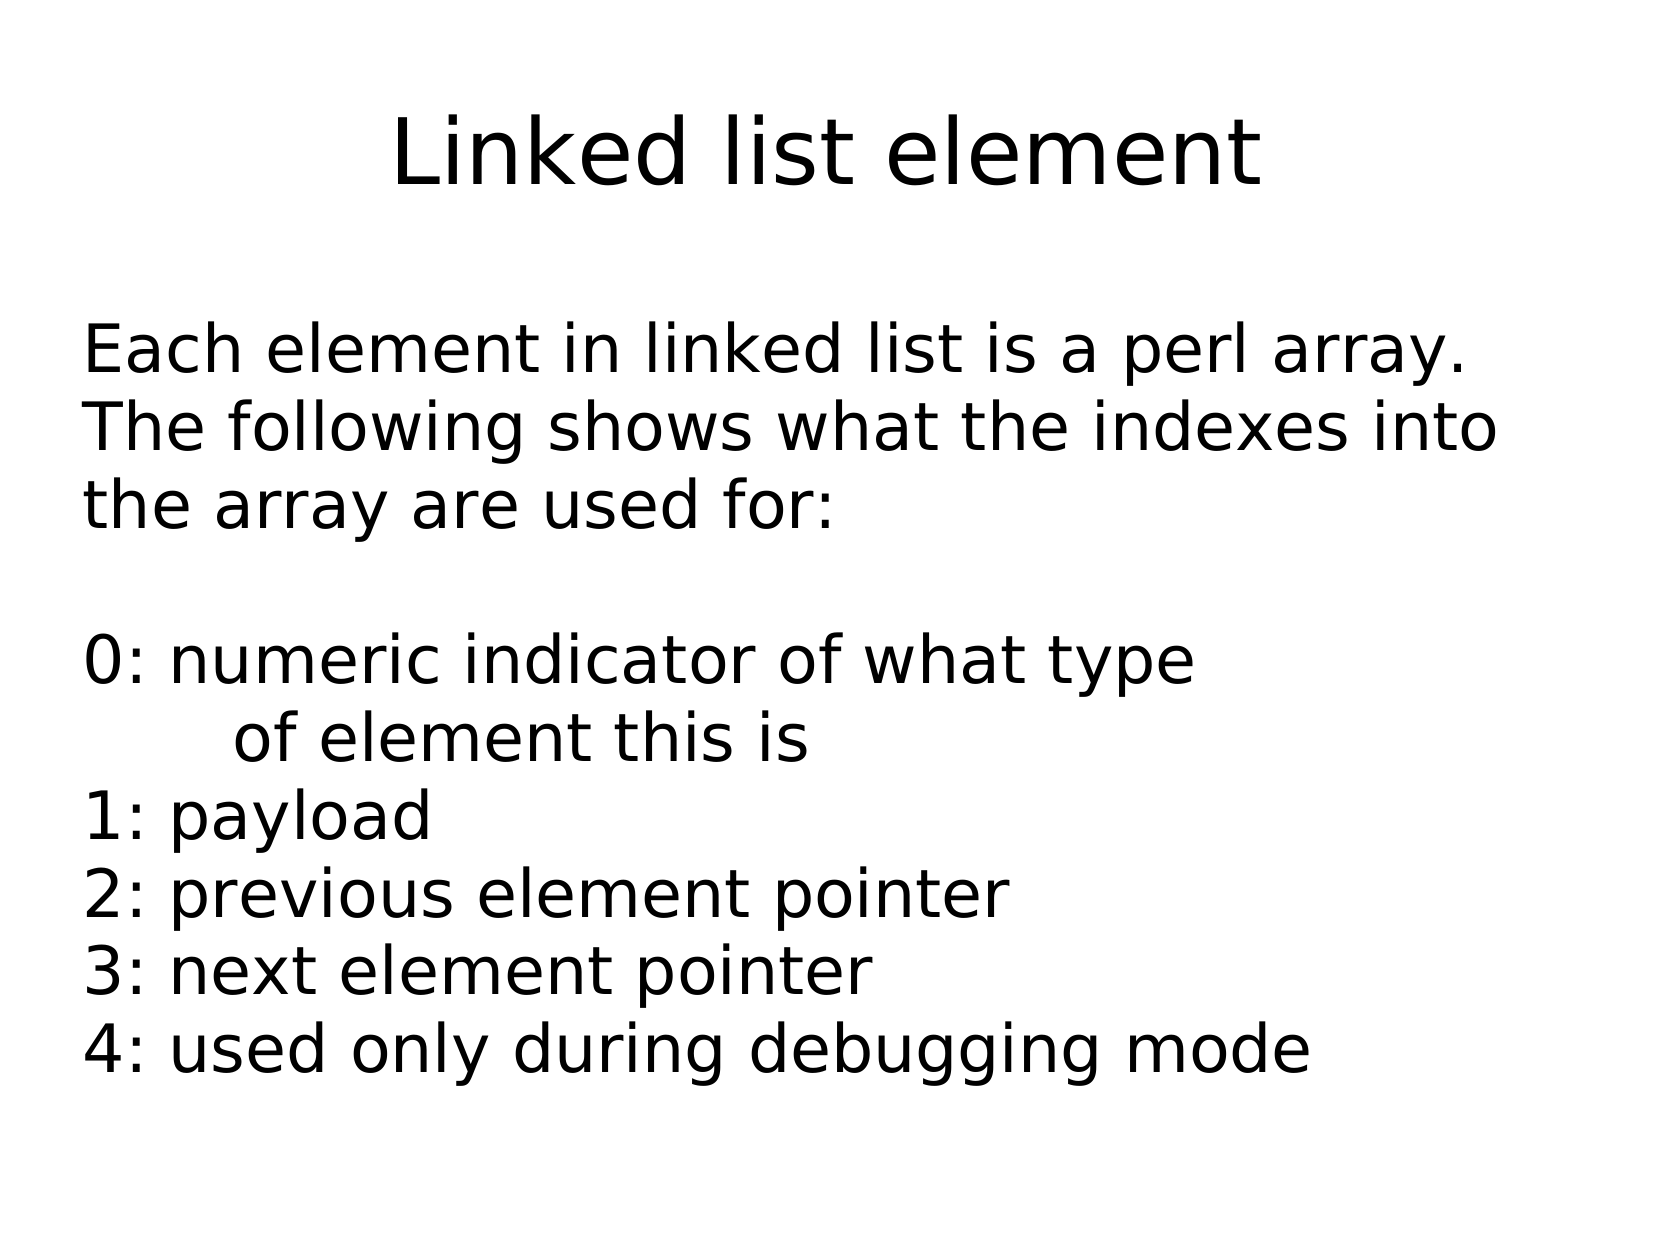

# Linked list element
Each element in linked list is a perl array.
The following shows what the indexes into the array are used for:
0: numeric indicator of what type
		of element this is
1: payload
2: previous element pointer
3: next element pointer
4: used only during debugging mode